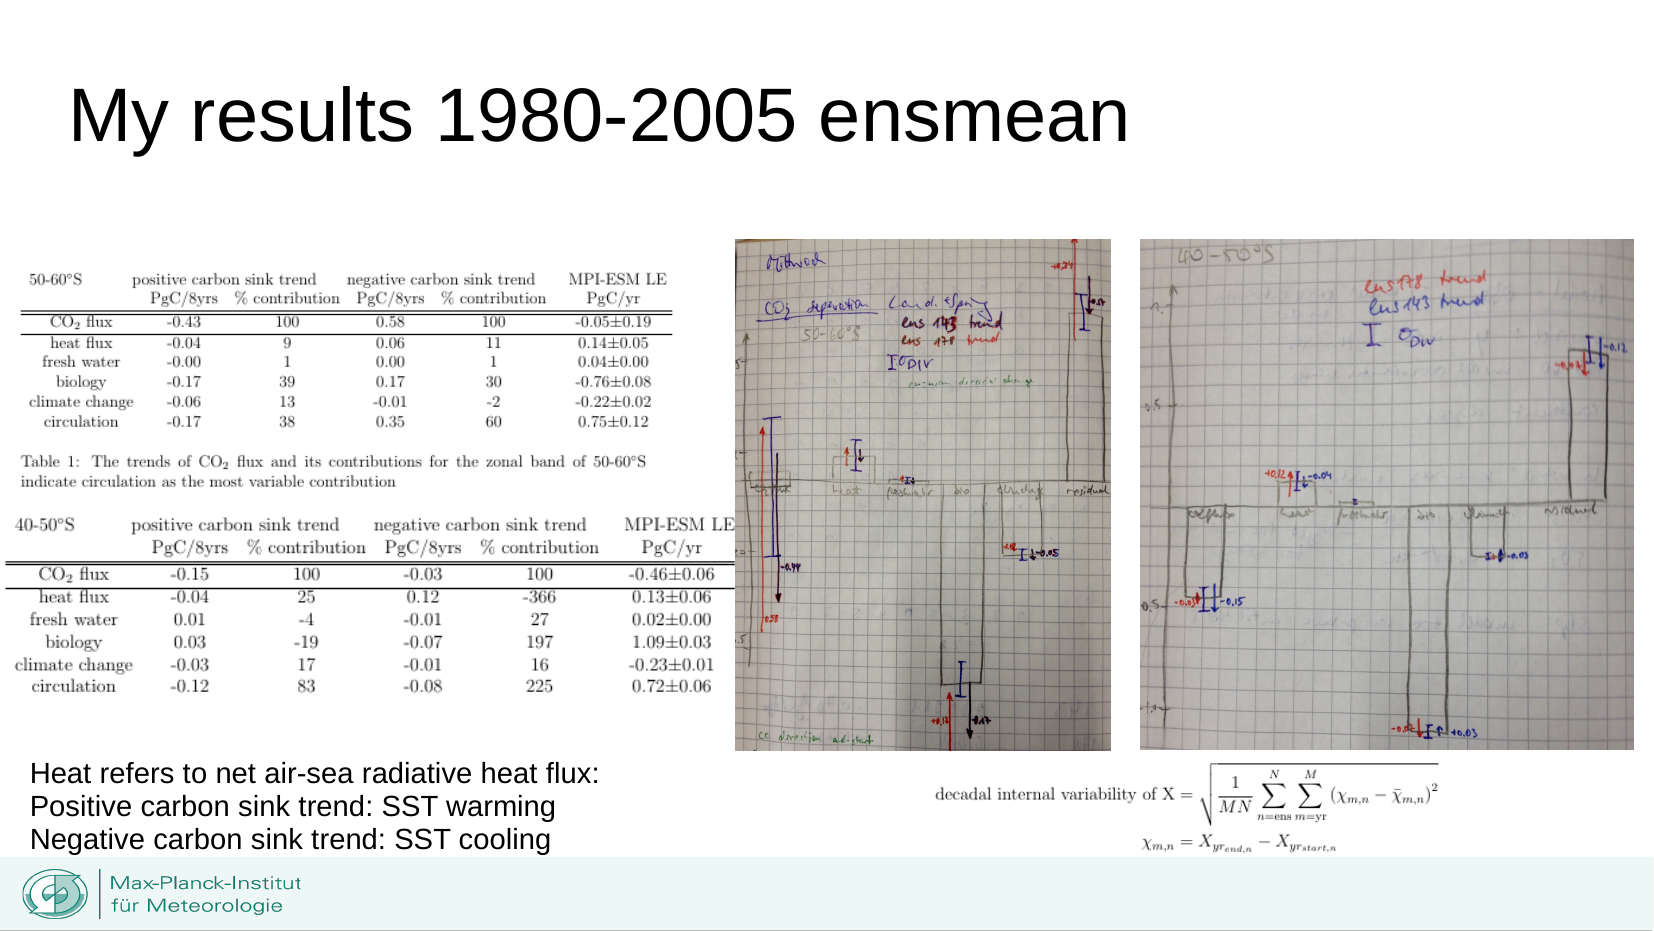

# My results 1980-2005 ensmean
Heat refers to net air-sea radiative heat flux:
Positive carbon sink trend: SST warming
Negative carbon sink trend: SST cooling